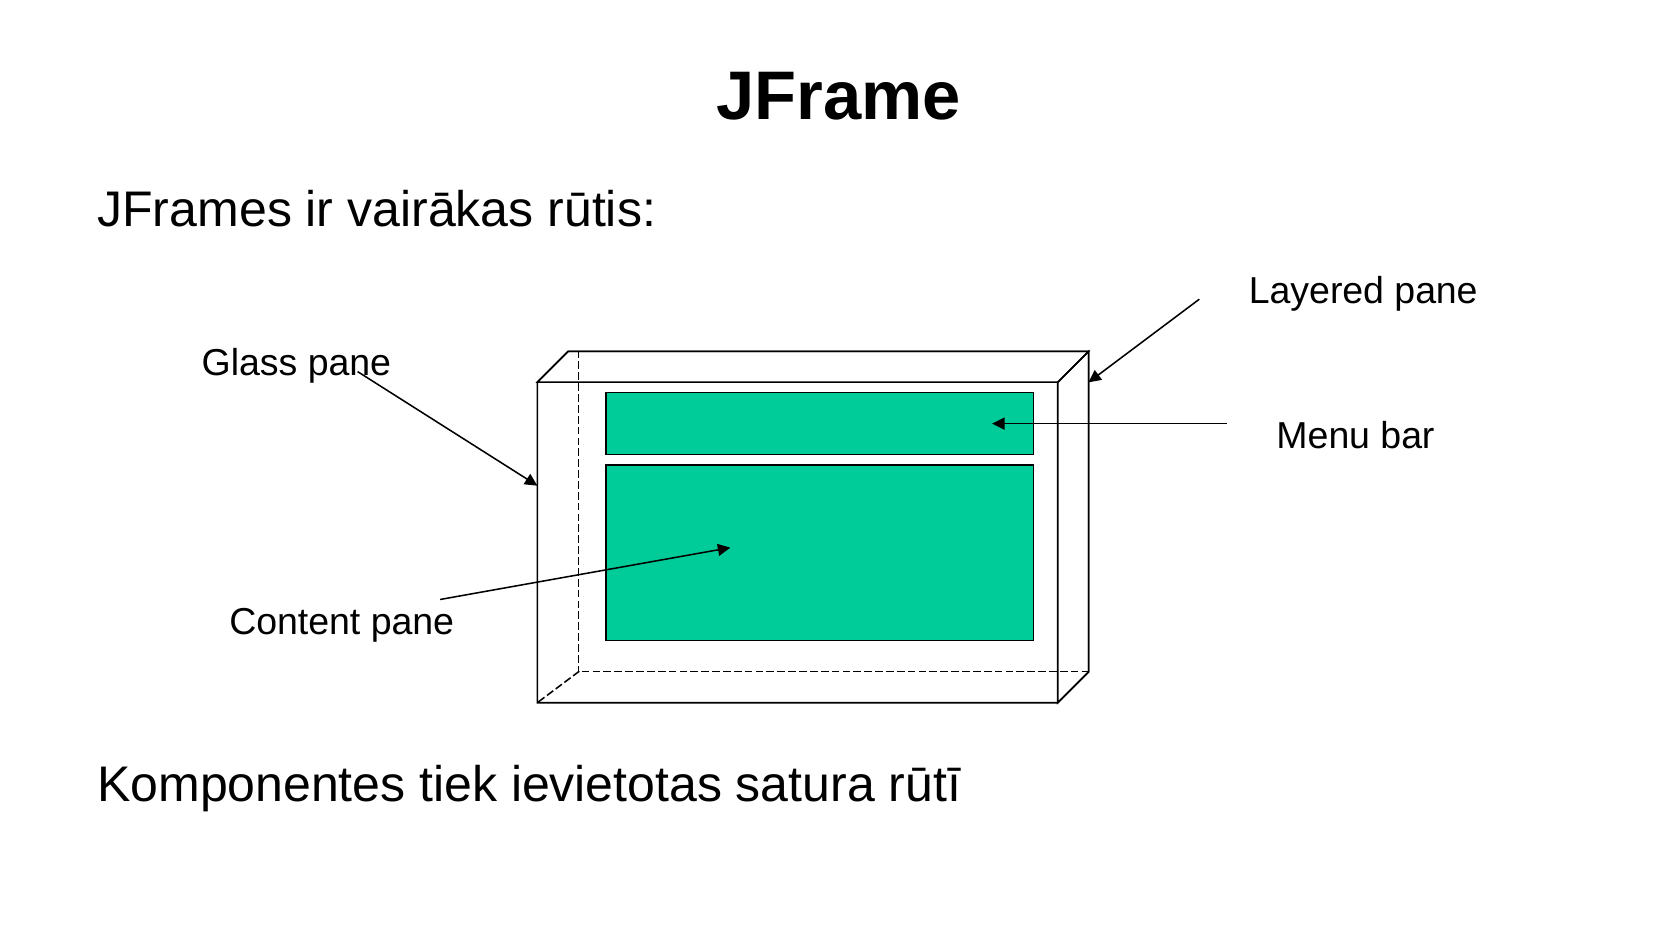

# JFrame
JFrames ir vairākas rūtis:
Komponentes tiek ievietotas satura rūtī
Layered pane
Glass pane
Menu bar
Content pane